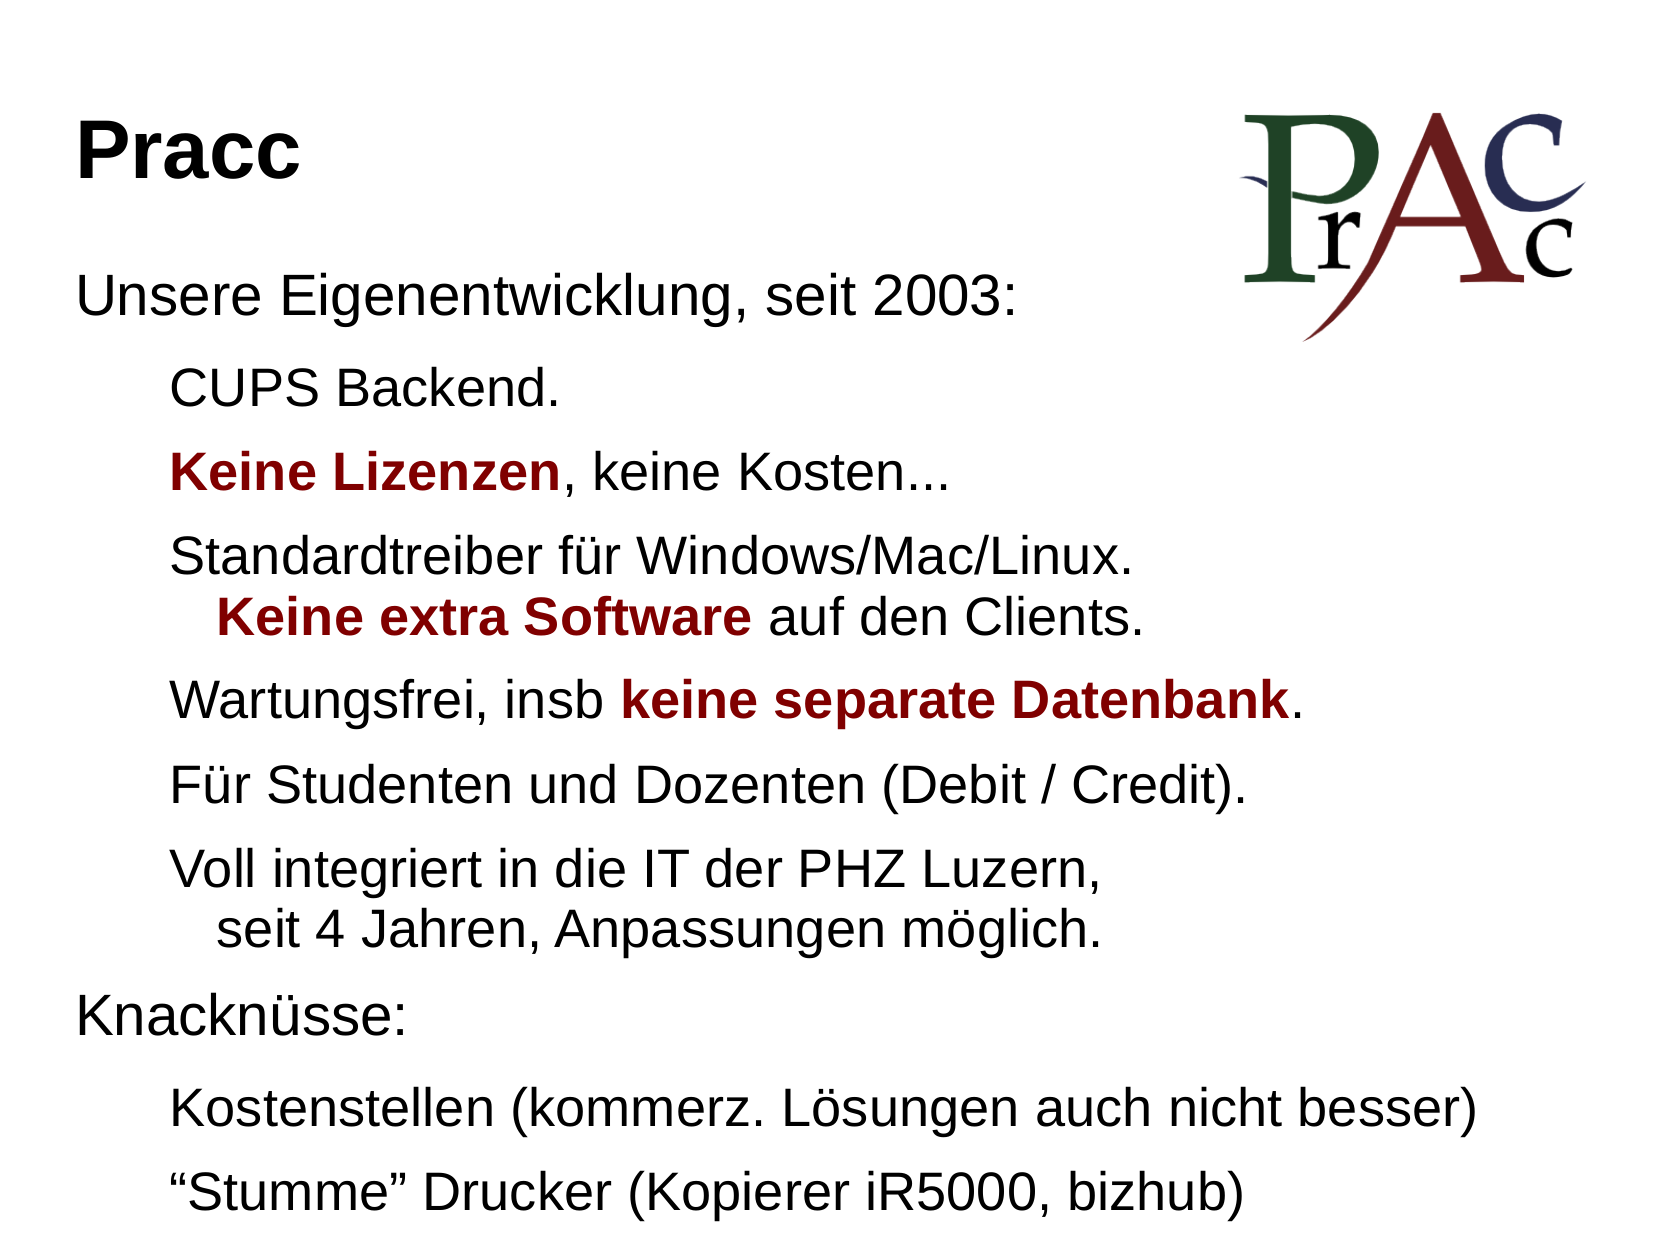

# Pracc
Unsere Eigenentwicklung, seit 2003:
CUPS Backend.
Keine Lizenzen, keine Kosten...
Standardtreiber für Windows/Mac/Linux.
Keine extra Software auf den Clients.
Wartungsfrei, insb keine separate Datenbank.
Für Studenten und Dozenten (Debit / Credit).
Voll integriert in die IT der PHZ Luzern,
seit 4 Jahren, Anpassungen möglich.
Knacknüsse:
Kostenstellen (kommerz. Lösungen auch nicht besser)
“Stumme” Drucker (Kopierer iR5000, bizhub)